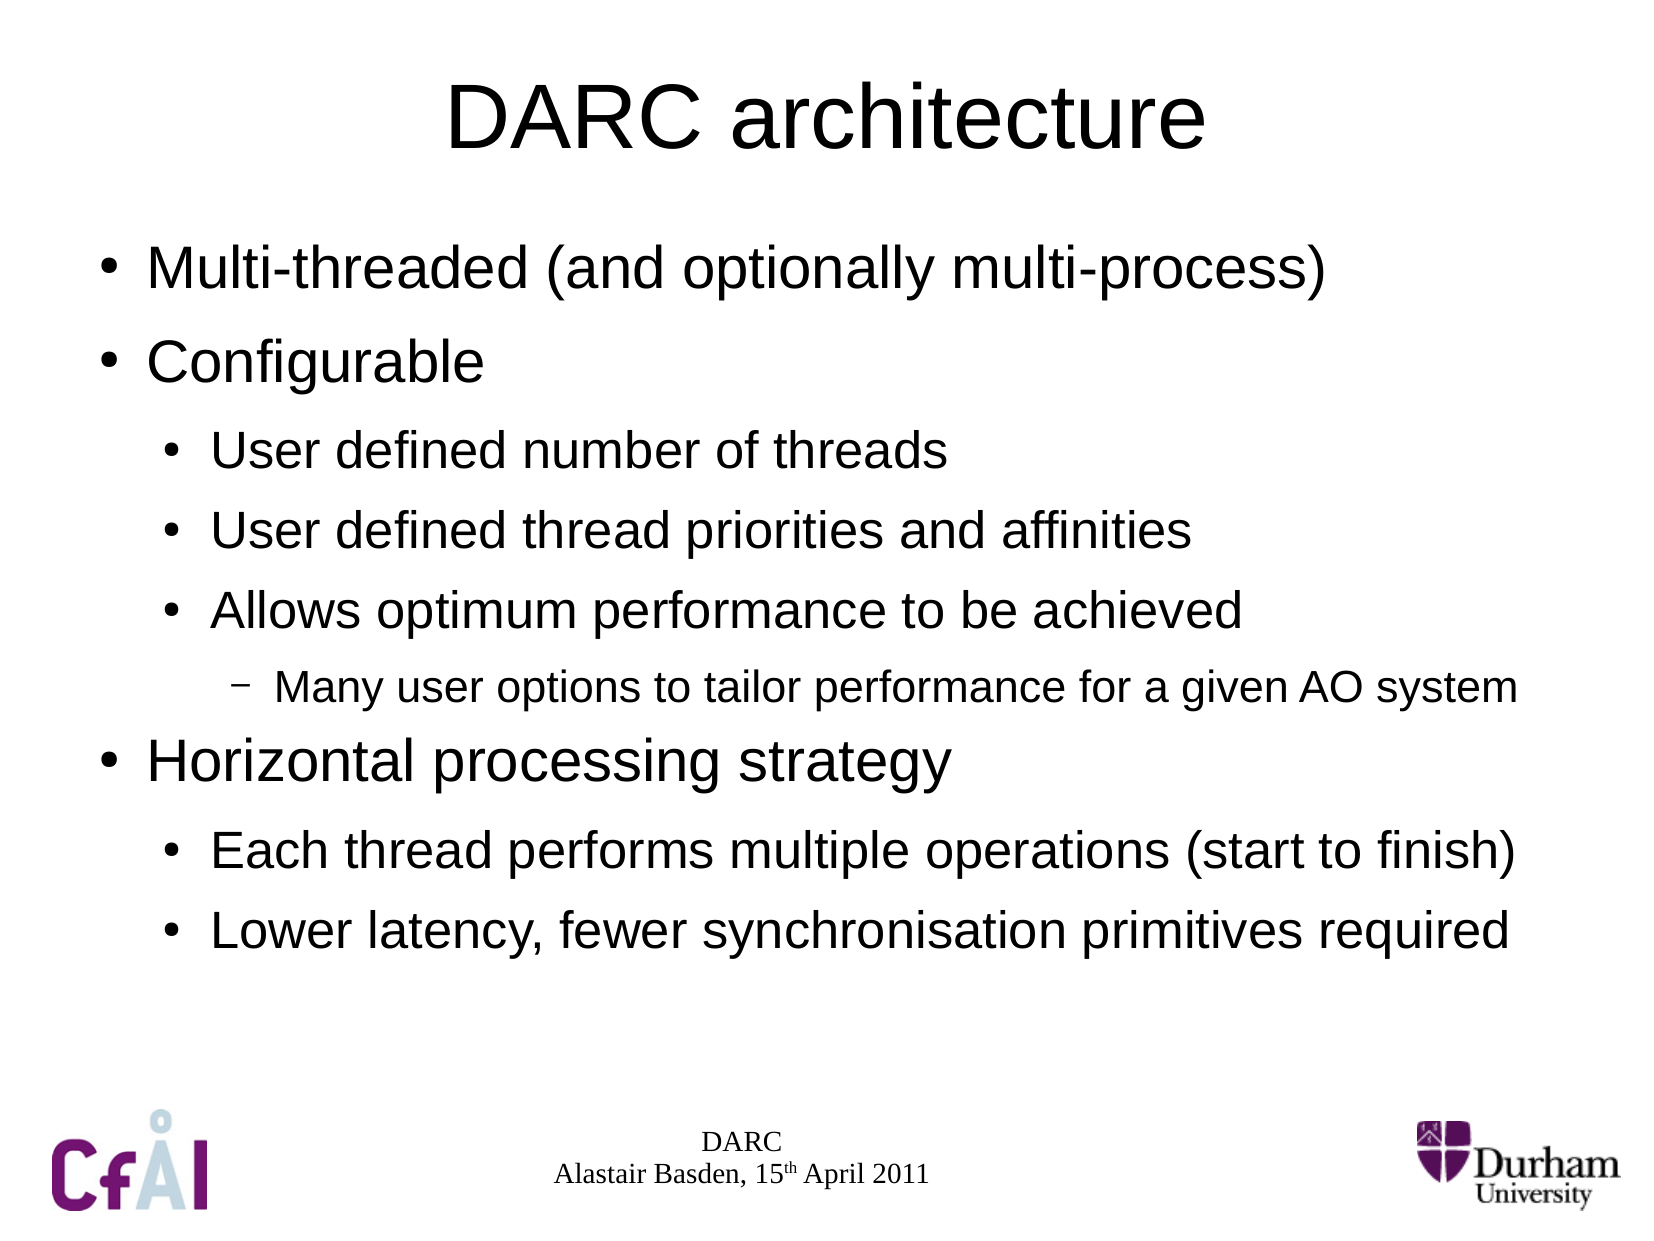

# DARC architecture
Multi-threaded (and optionally multi-process)
Configurable
User defined number of threads
User defined thread priorities and affinities
Allows optimum performance to be achieved
Many user options to tailor performance for a given AO system
Horizontal processing strategy
Each thread performs multiple operations (start to finish)
Lower latency, fewer synchronisation primitives required
Alastair Basden, Durham AO RTC workshop